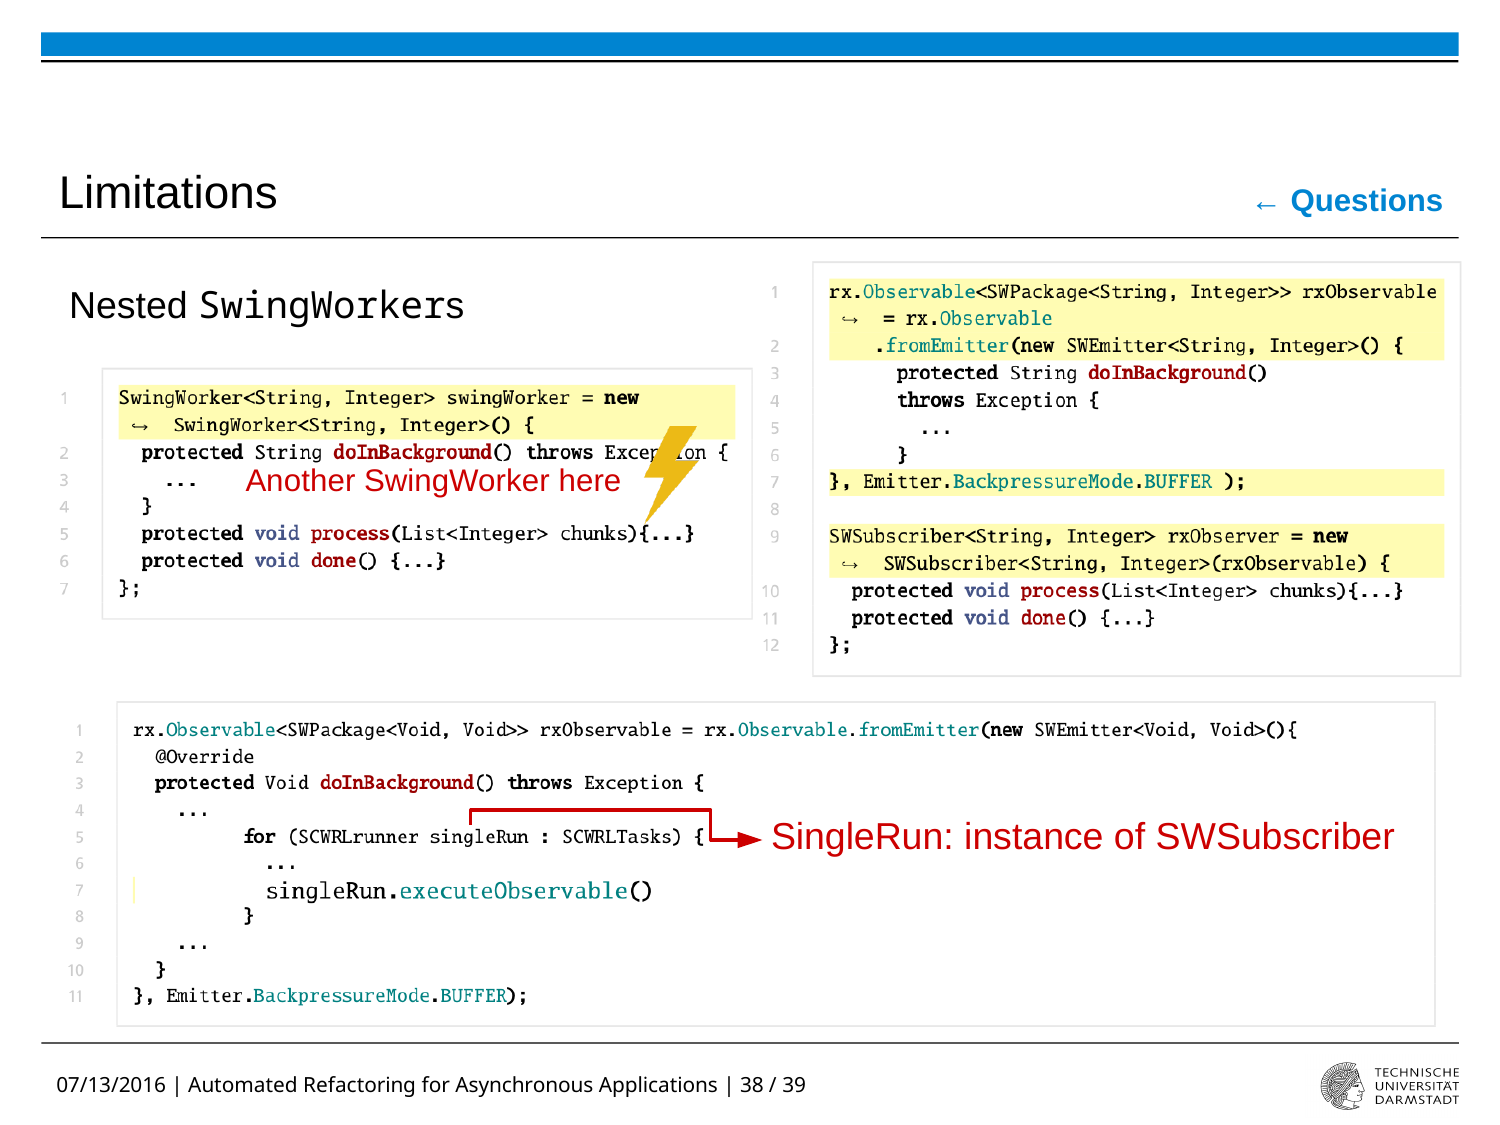

Limitations
← Questions
Nested SwingWorkers
Another SwingWorker here
SingleRun: instance of SWSubscriber